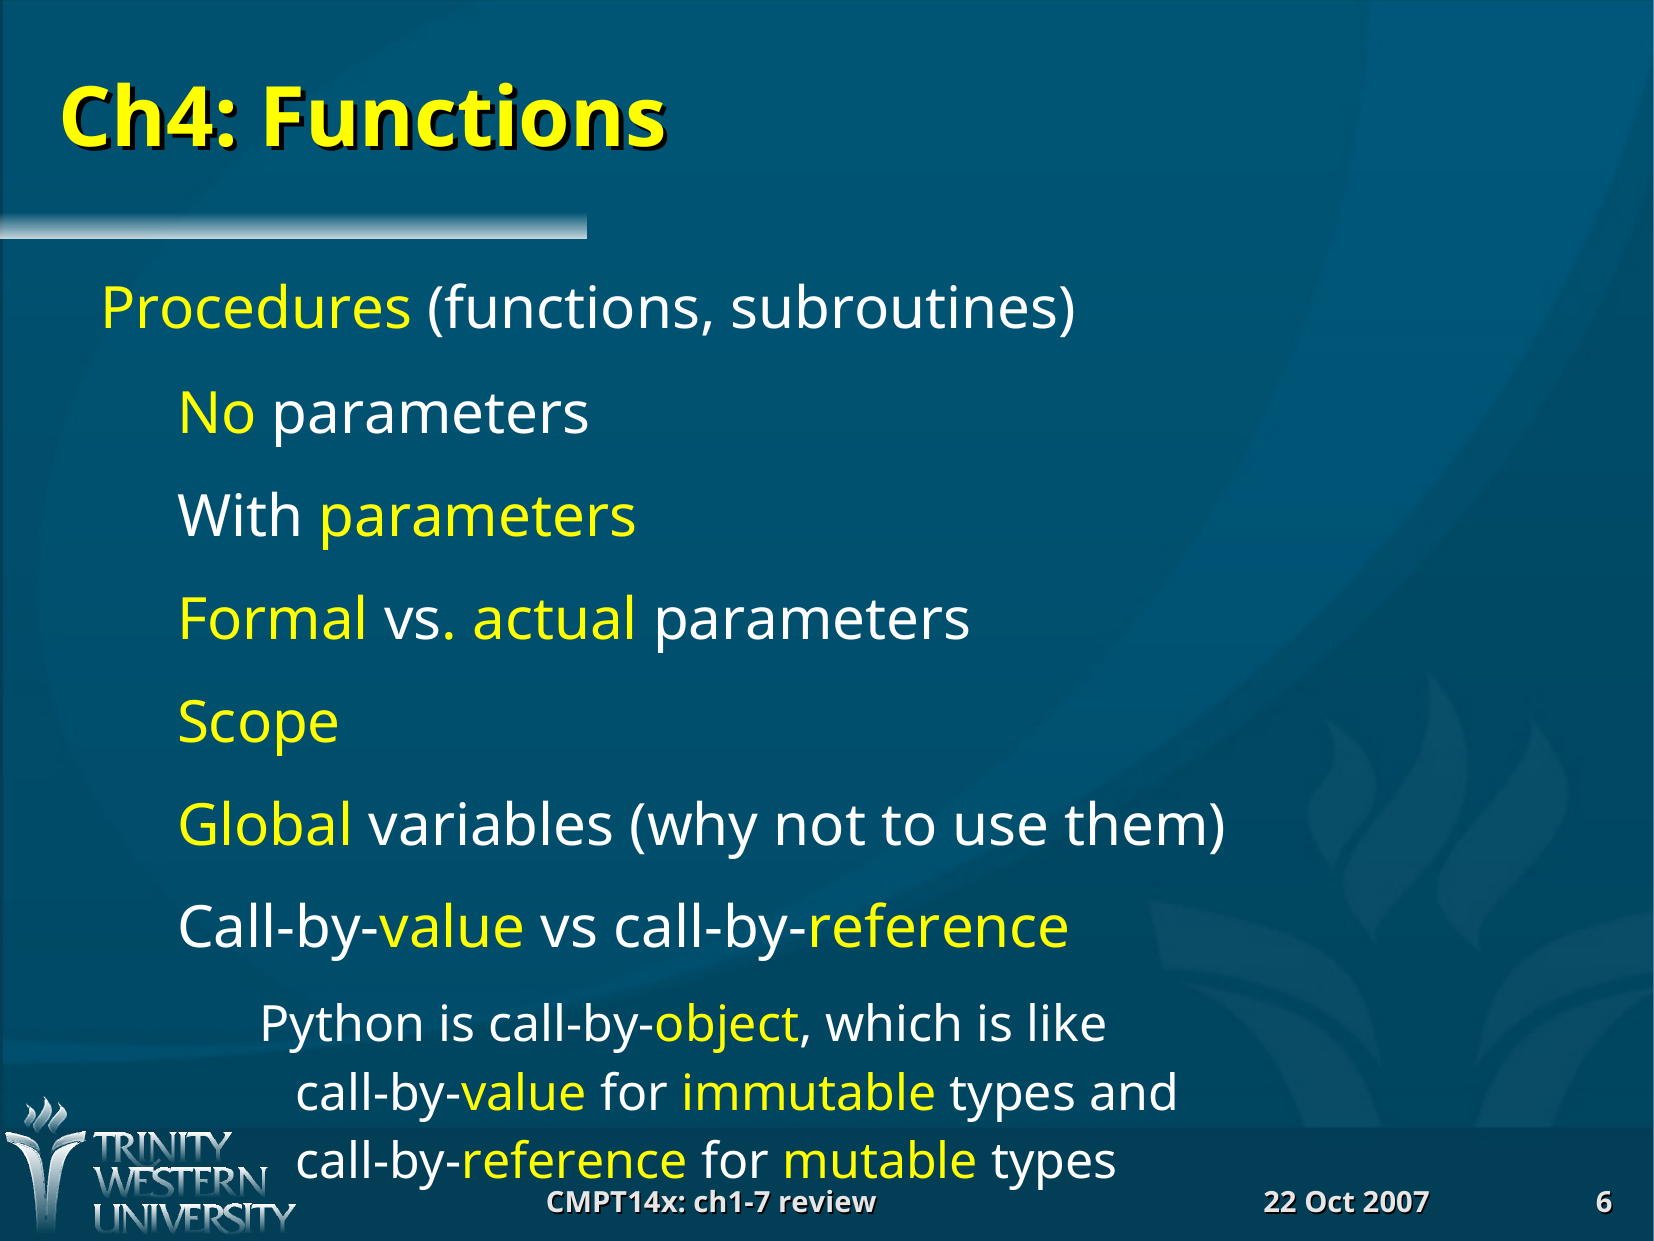

# Ch4: Functions
Procedures (functions, subroutines)
No parameters
With parameters
Formal vs. actual parameters
Scope
Global variables (why not to use them)
Call-by-value vs call-by-reference
Python is call-by-object, which is like
call-by-value for immutable types and
call-by-reference for mutable types
CMPT14x: ch1-7 review
22 Oct 2007
6